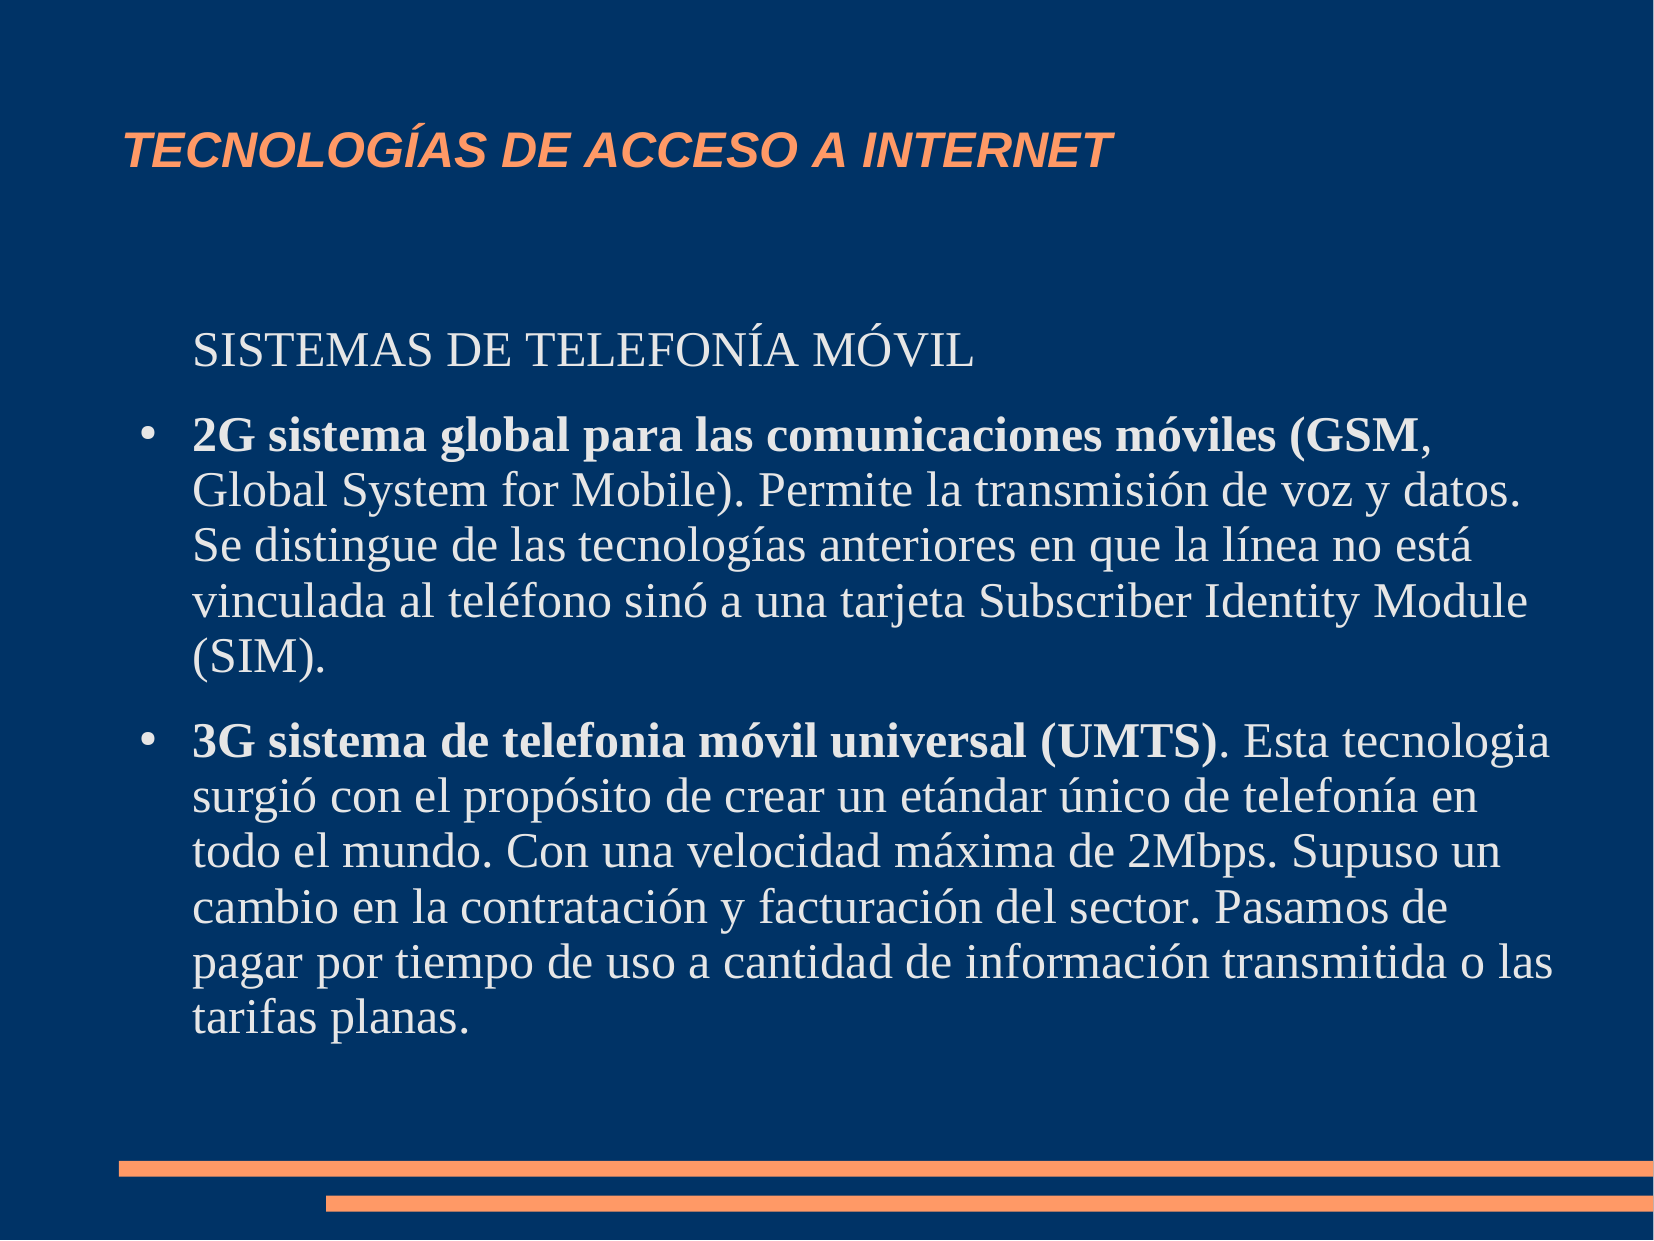

# TECNOLOGÍAS DE ACCESO A INTERNET
SISTEMAS DE TELEFONÍA MÓVIL
2G sistema global para las comunicaciones móviles (GSM, Global System for Mobile). Permite la transmisión de voz y datos. Se distingue de las tecnologías anteriores en que la línea no está vinculada al teléfono sinó a una tarjeta Subscriber Identity Module (SIM).
3G sistema de telefonia móvil universal (UMTS). Esta tecnologia surgió con el propósito de crear un etándar único de telefonía en todo el mundo. Con una velocidad máxima de 2Mbps. Supuso un cambio en la contratación y facturación del sector. Pasamos de pagar por tiempo de uso a cantidad de información transmitida o las tarifas planas.